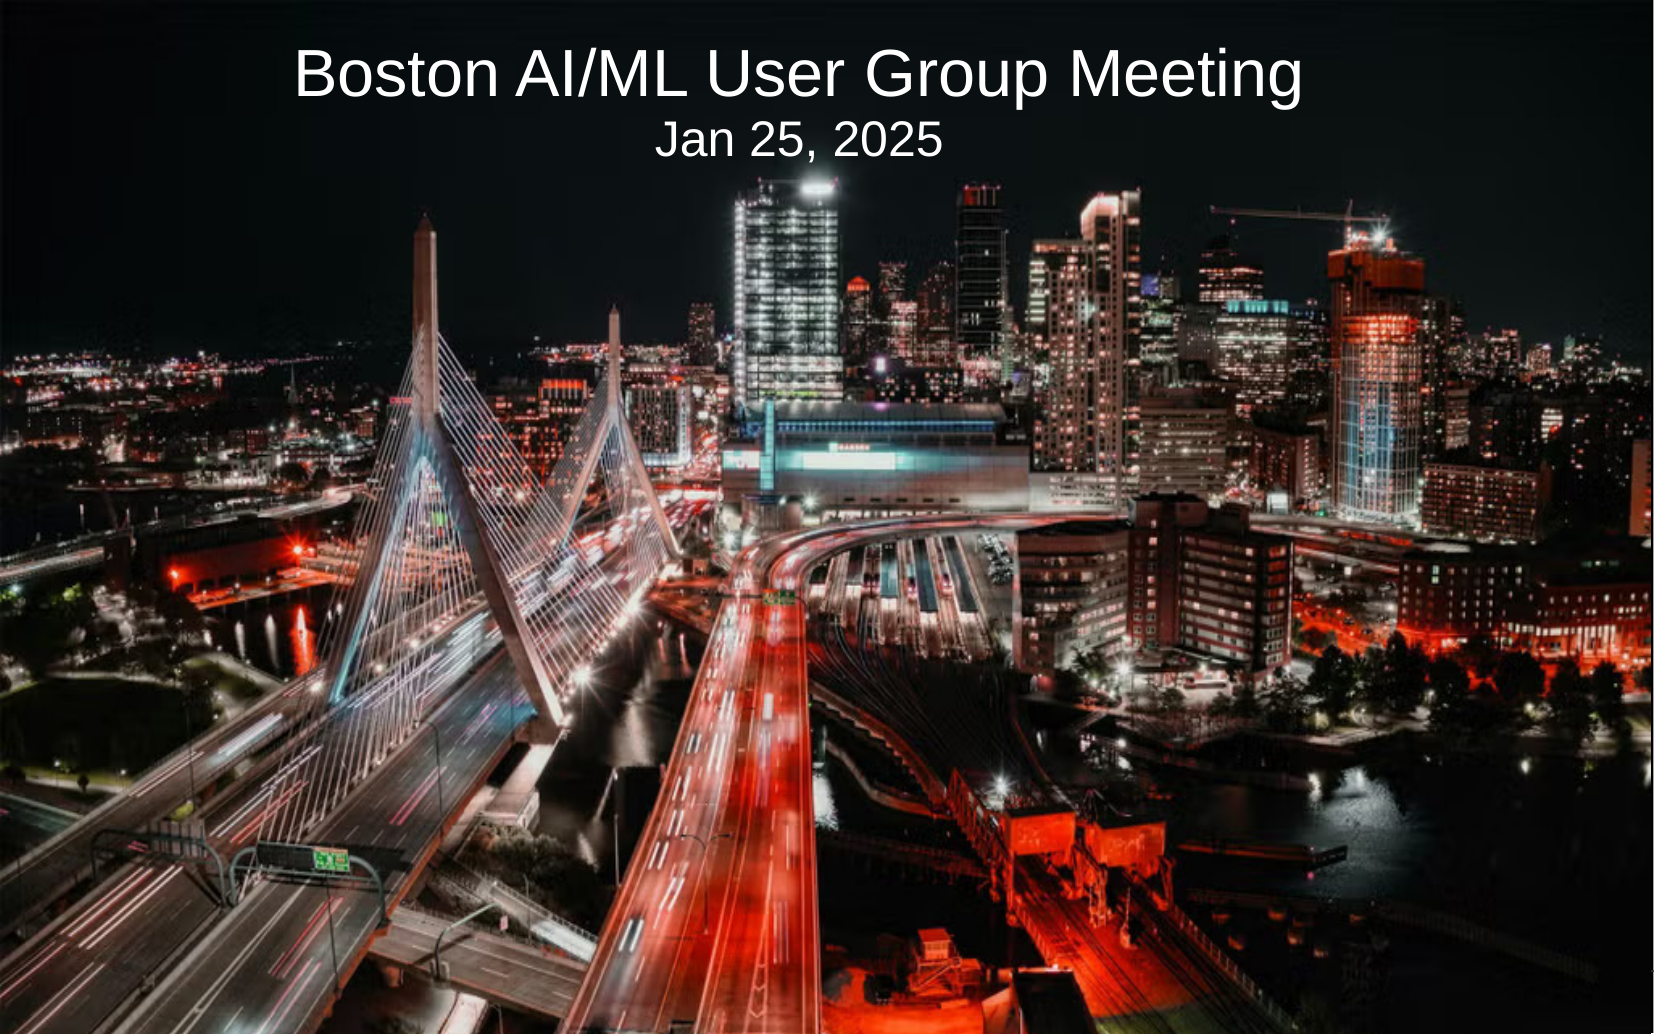

# Boston AI/ML User Group Meeting Jan 25, 2025